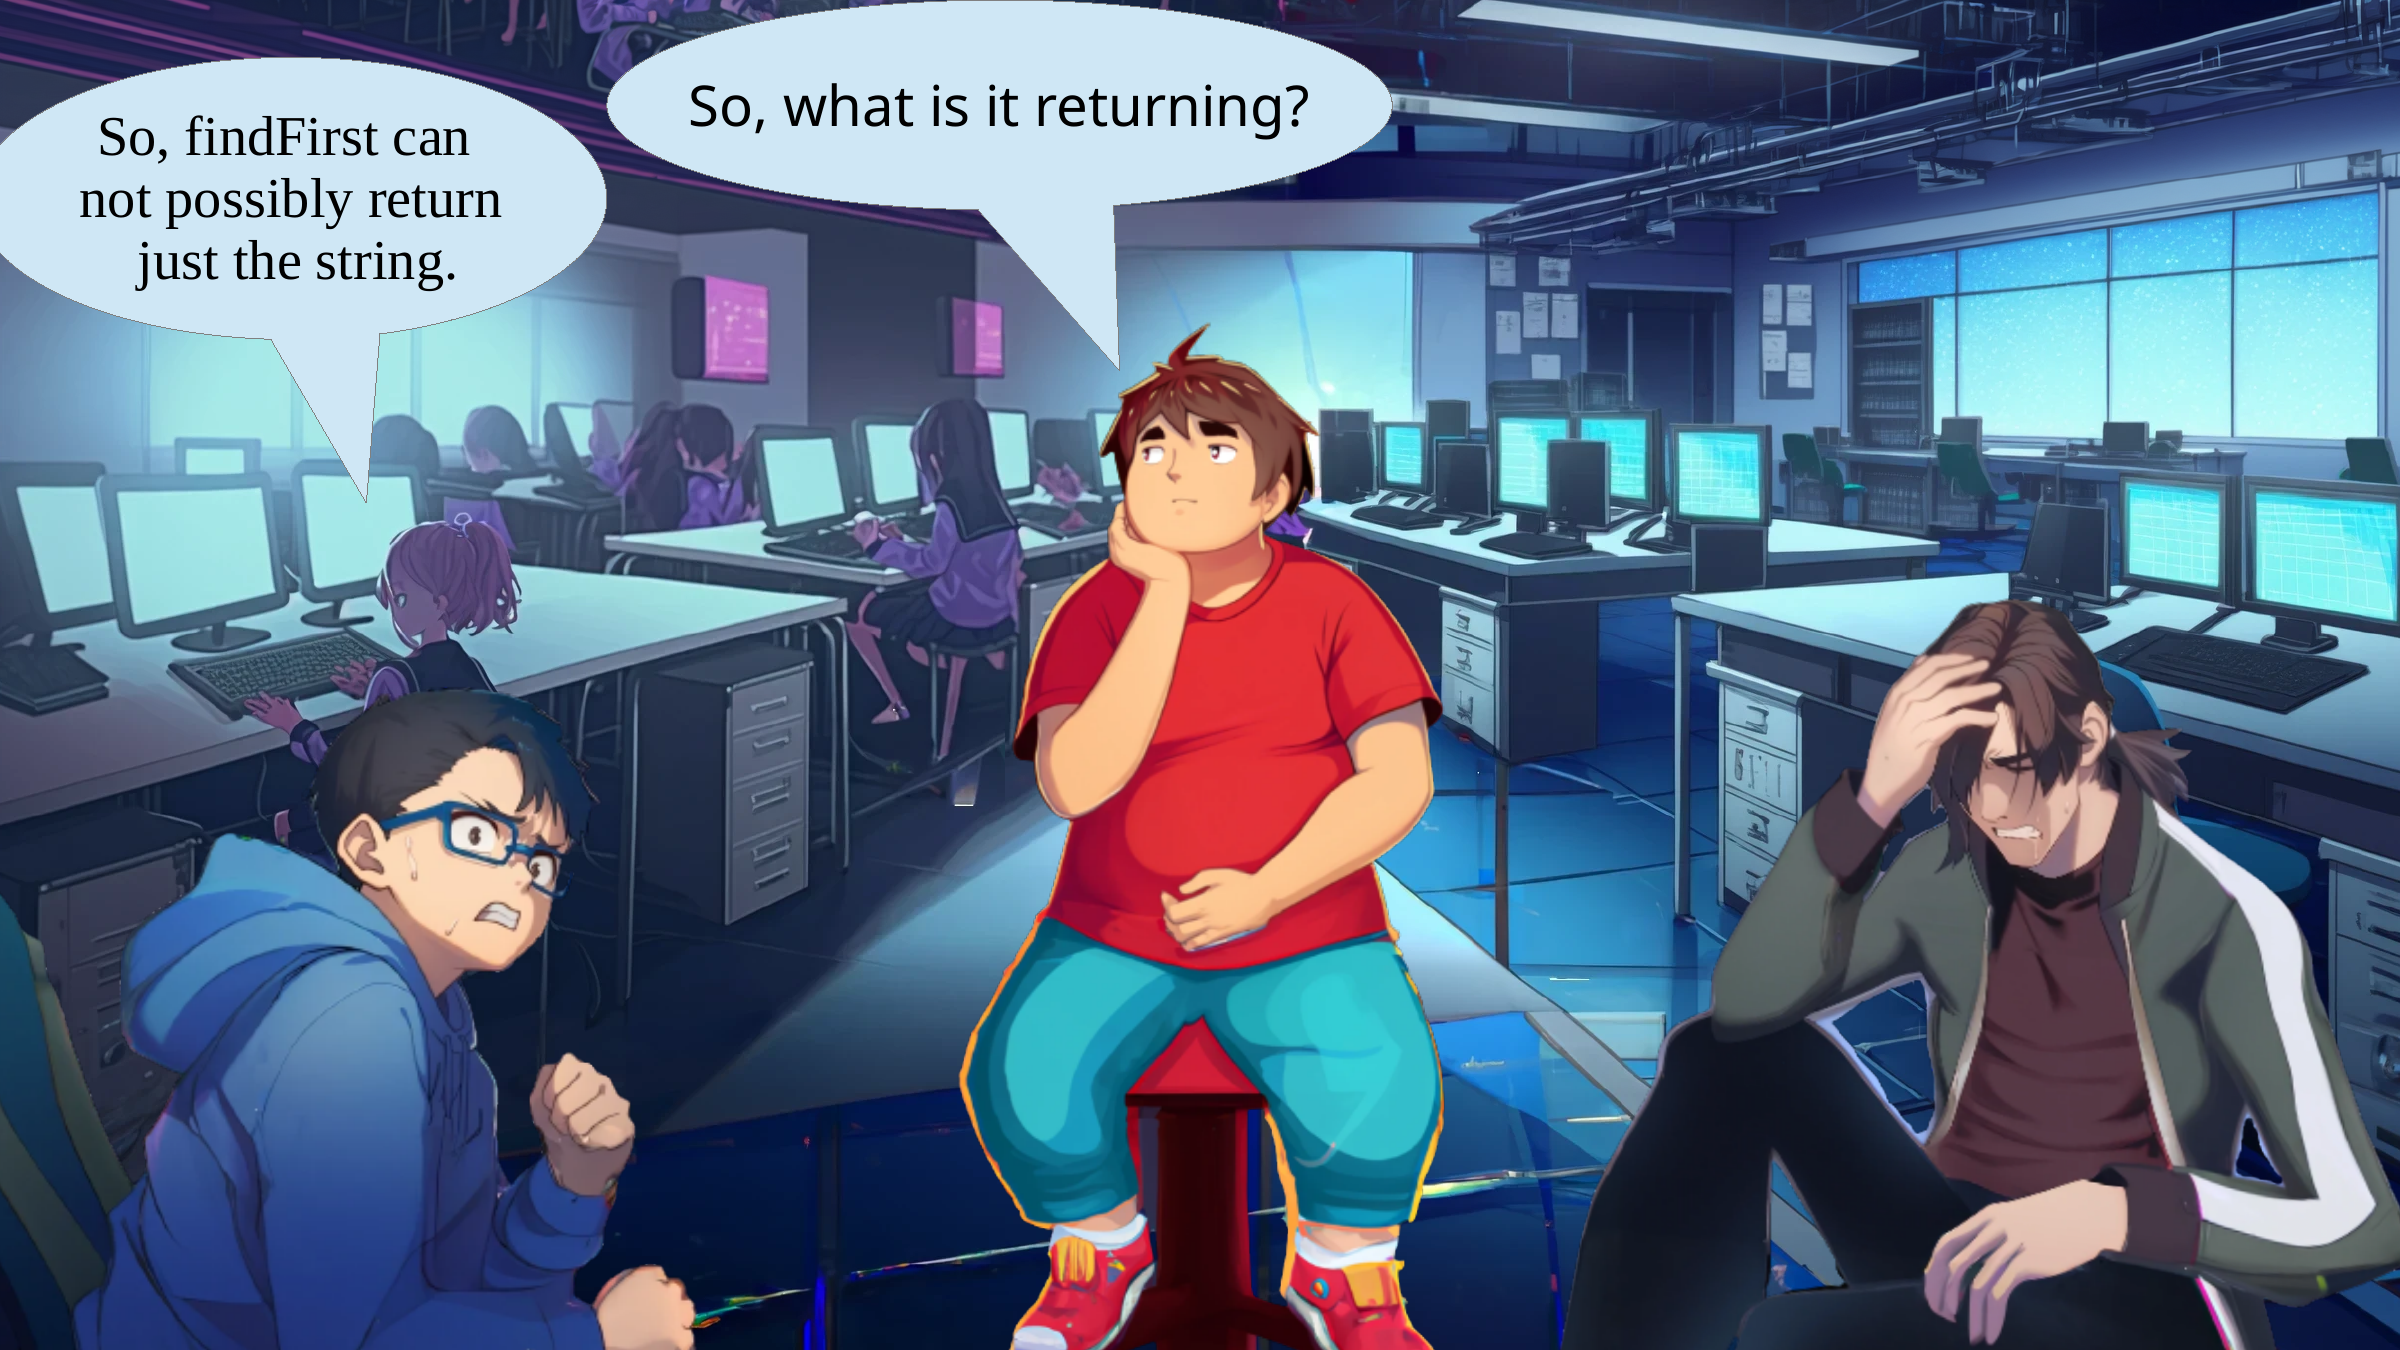

So, what is it returning?
So, findFirst can
not possibly return
 just the string.